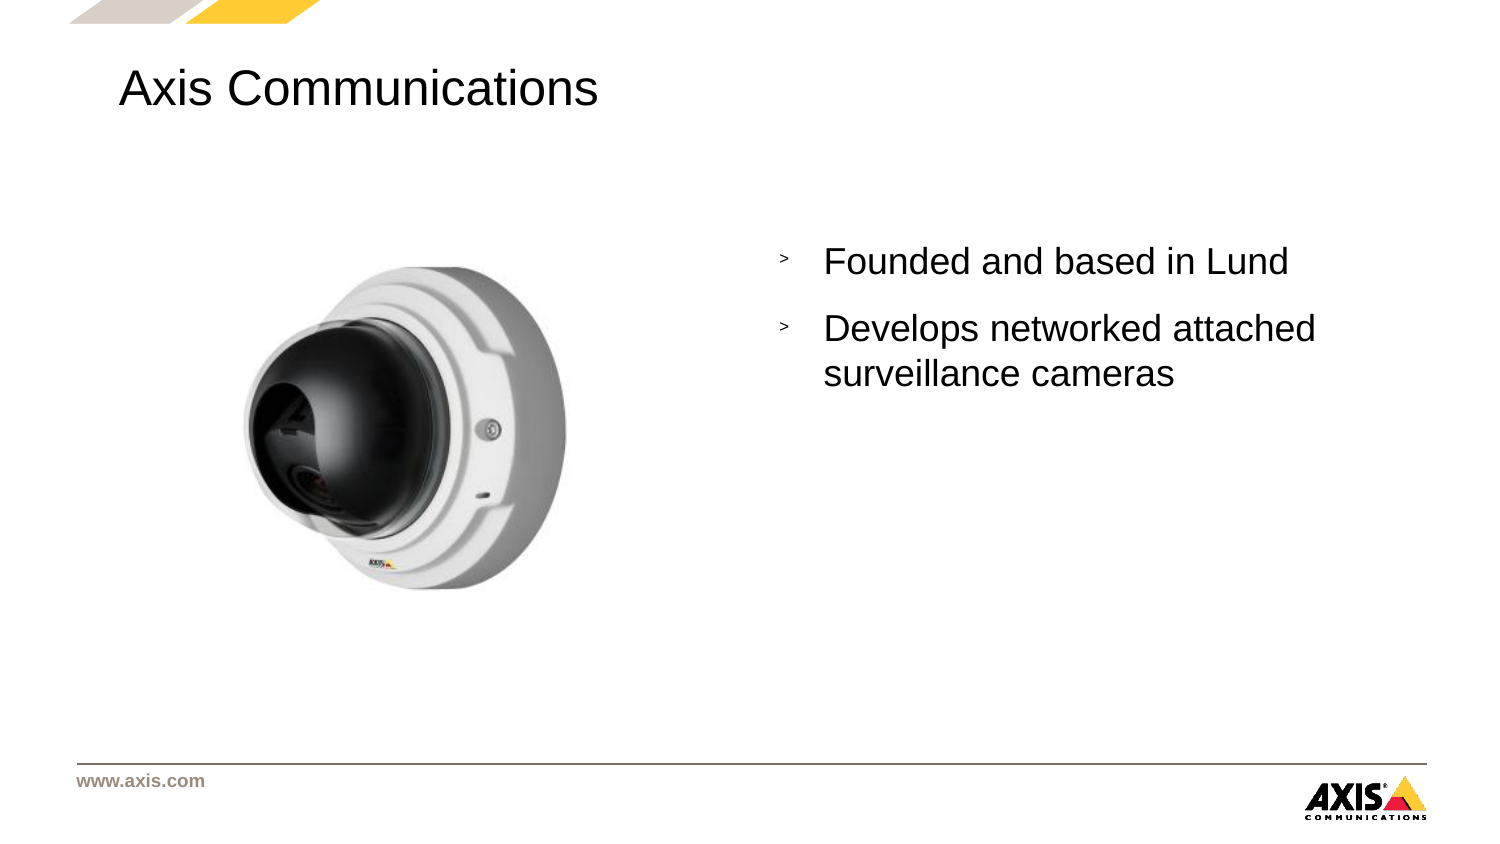

Axis Communications
# Founded and based in Lund
Develops networked attached surveillance cameras